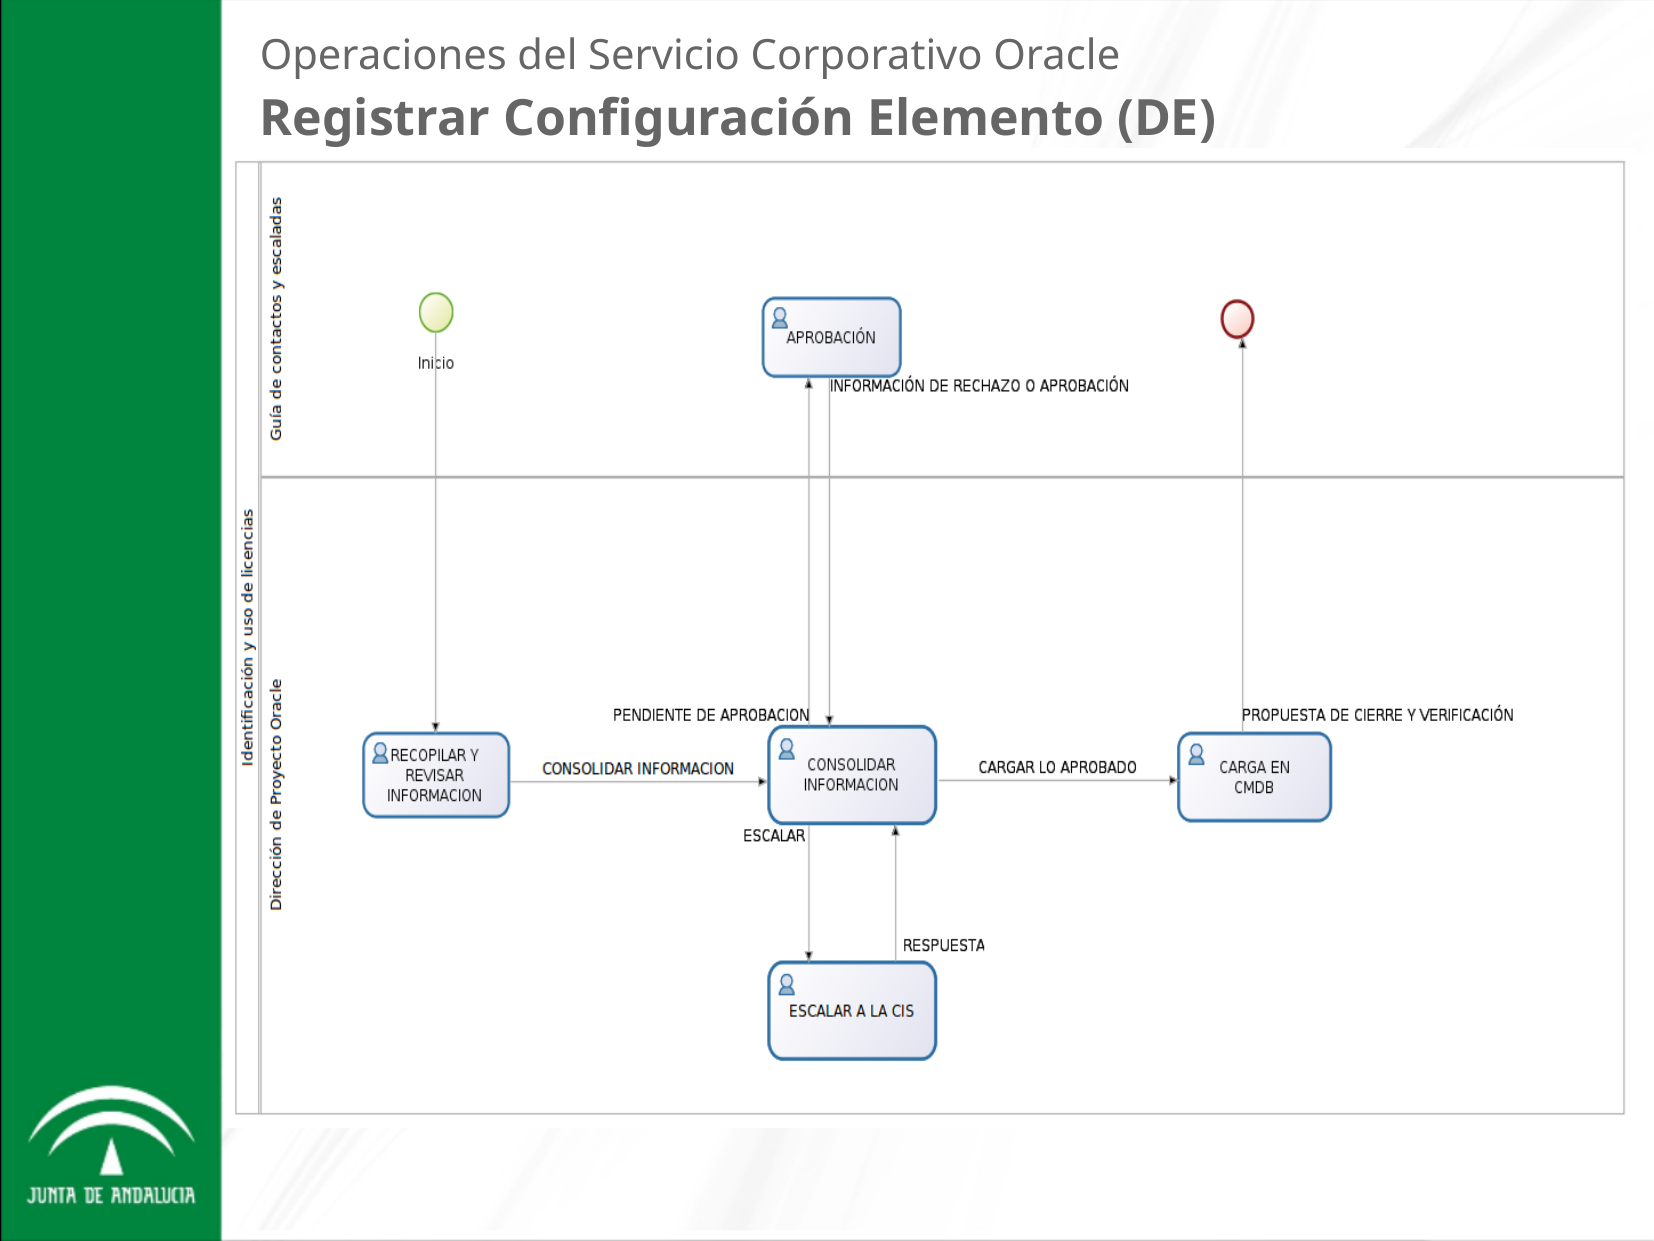

# Operaciones del Servicio Corporativo Oracle Registrar Configuración Elemento (DE)